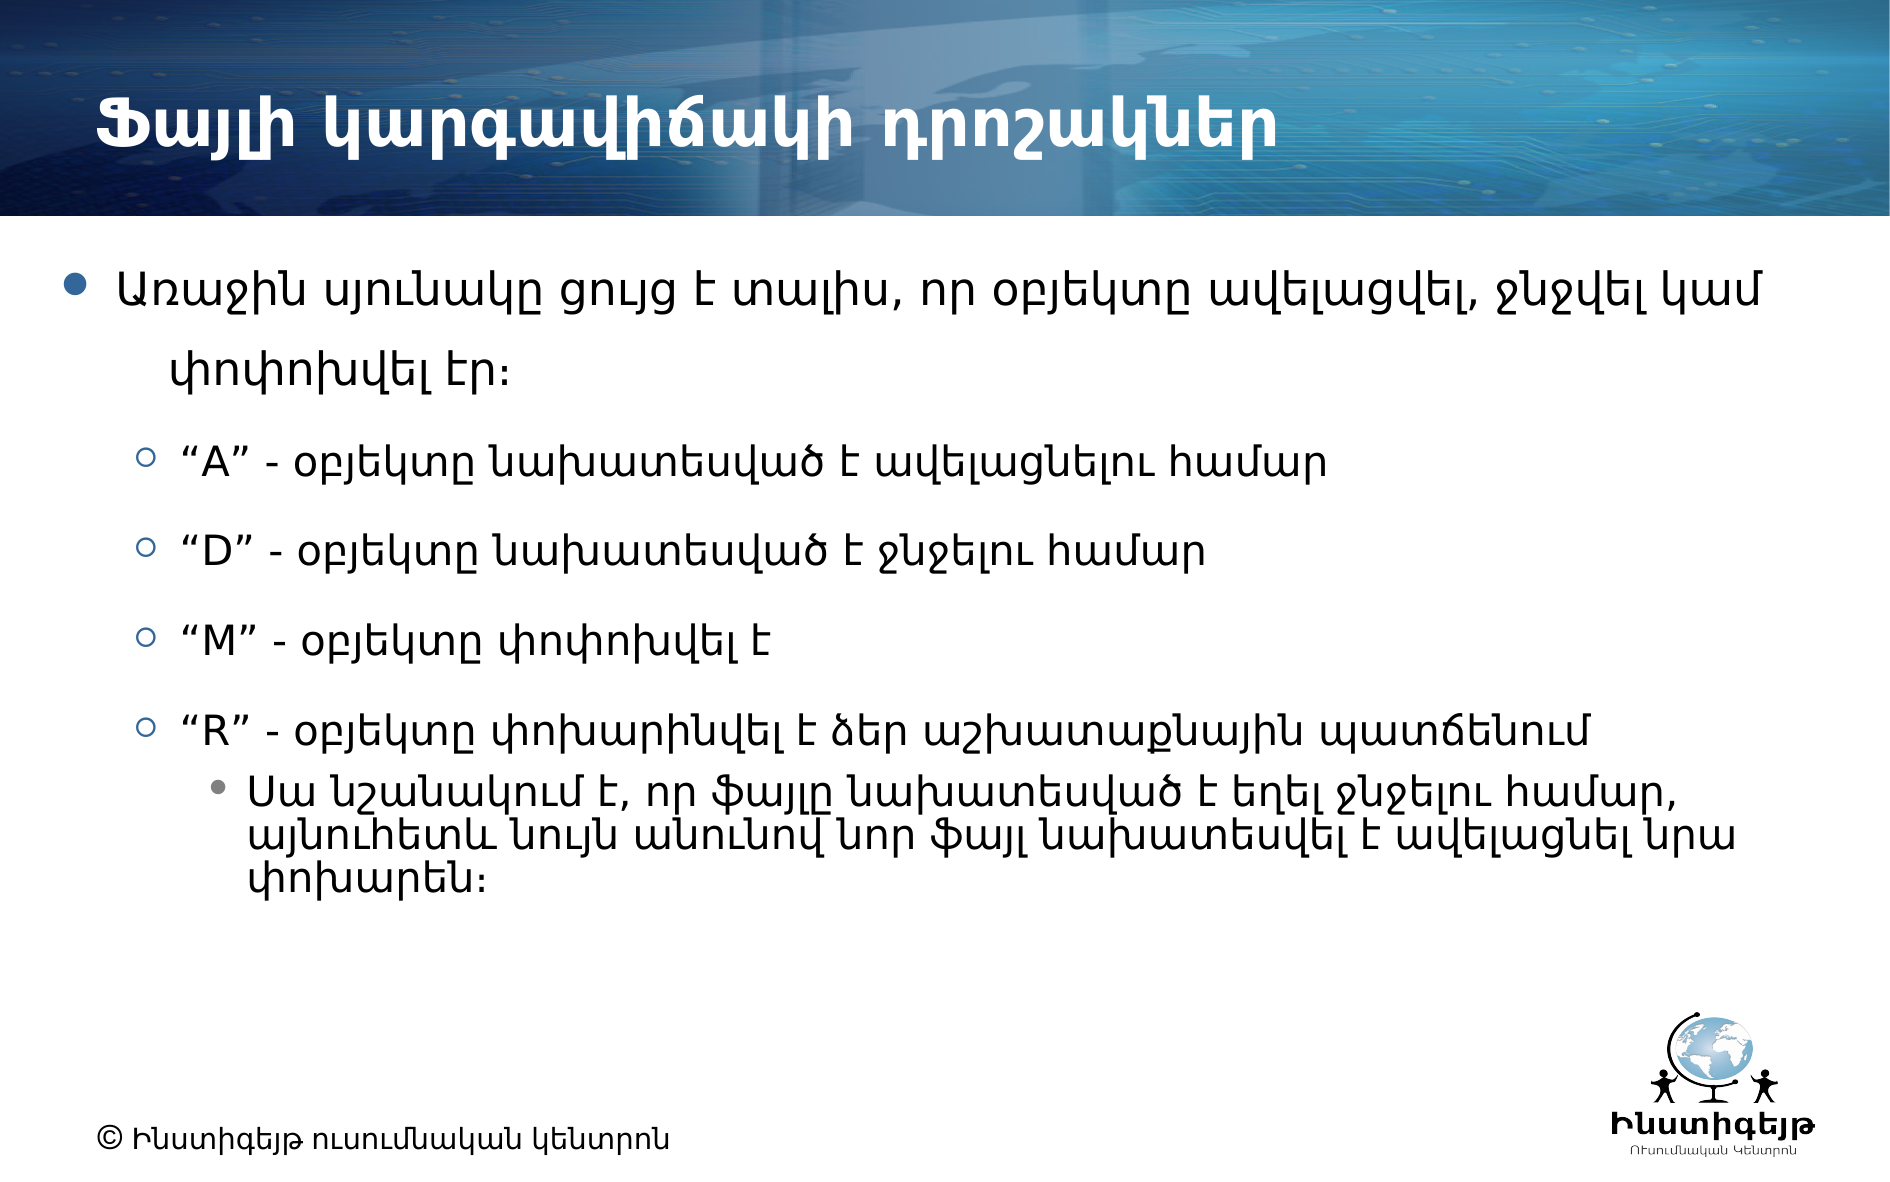

# Ֆայլի կարգավիճակի դրոշակներ
Առաջին սյունակը ցույց է տալիս, որ օբյեկտը ավելացվել, ջնջվել կամ փոփոխվել էր։
“A” - օբյեկտը նախատեսված է ավելացնելու համար
“D” - օբյեկտը նախատեսված է ջնջելու համար
“M” - օբյեկտը փոփոխվել է
“R” - օբյեկտը փոխարինվել է ձեր աշխատաքնային պատճենում
Սա նշանակում է, որ ֆայլը նախատեսված է եղել ջնջելու համար, այնուհետև նույն անունով նոր ֆայլ նախատեսվել է ավելացնել նրա փոխարեն։